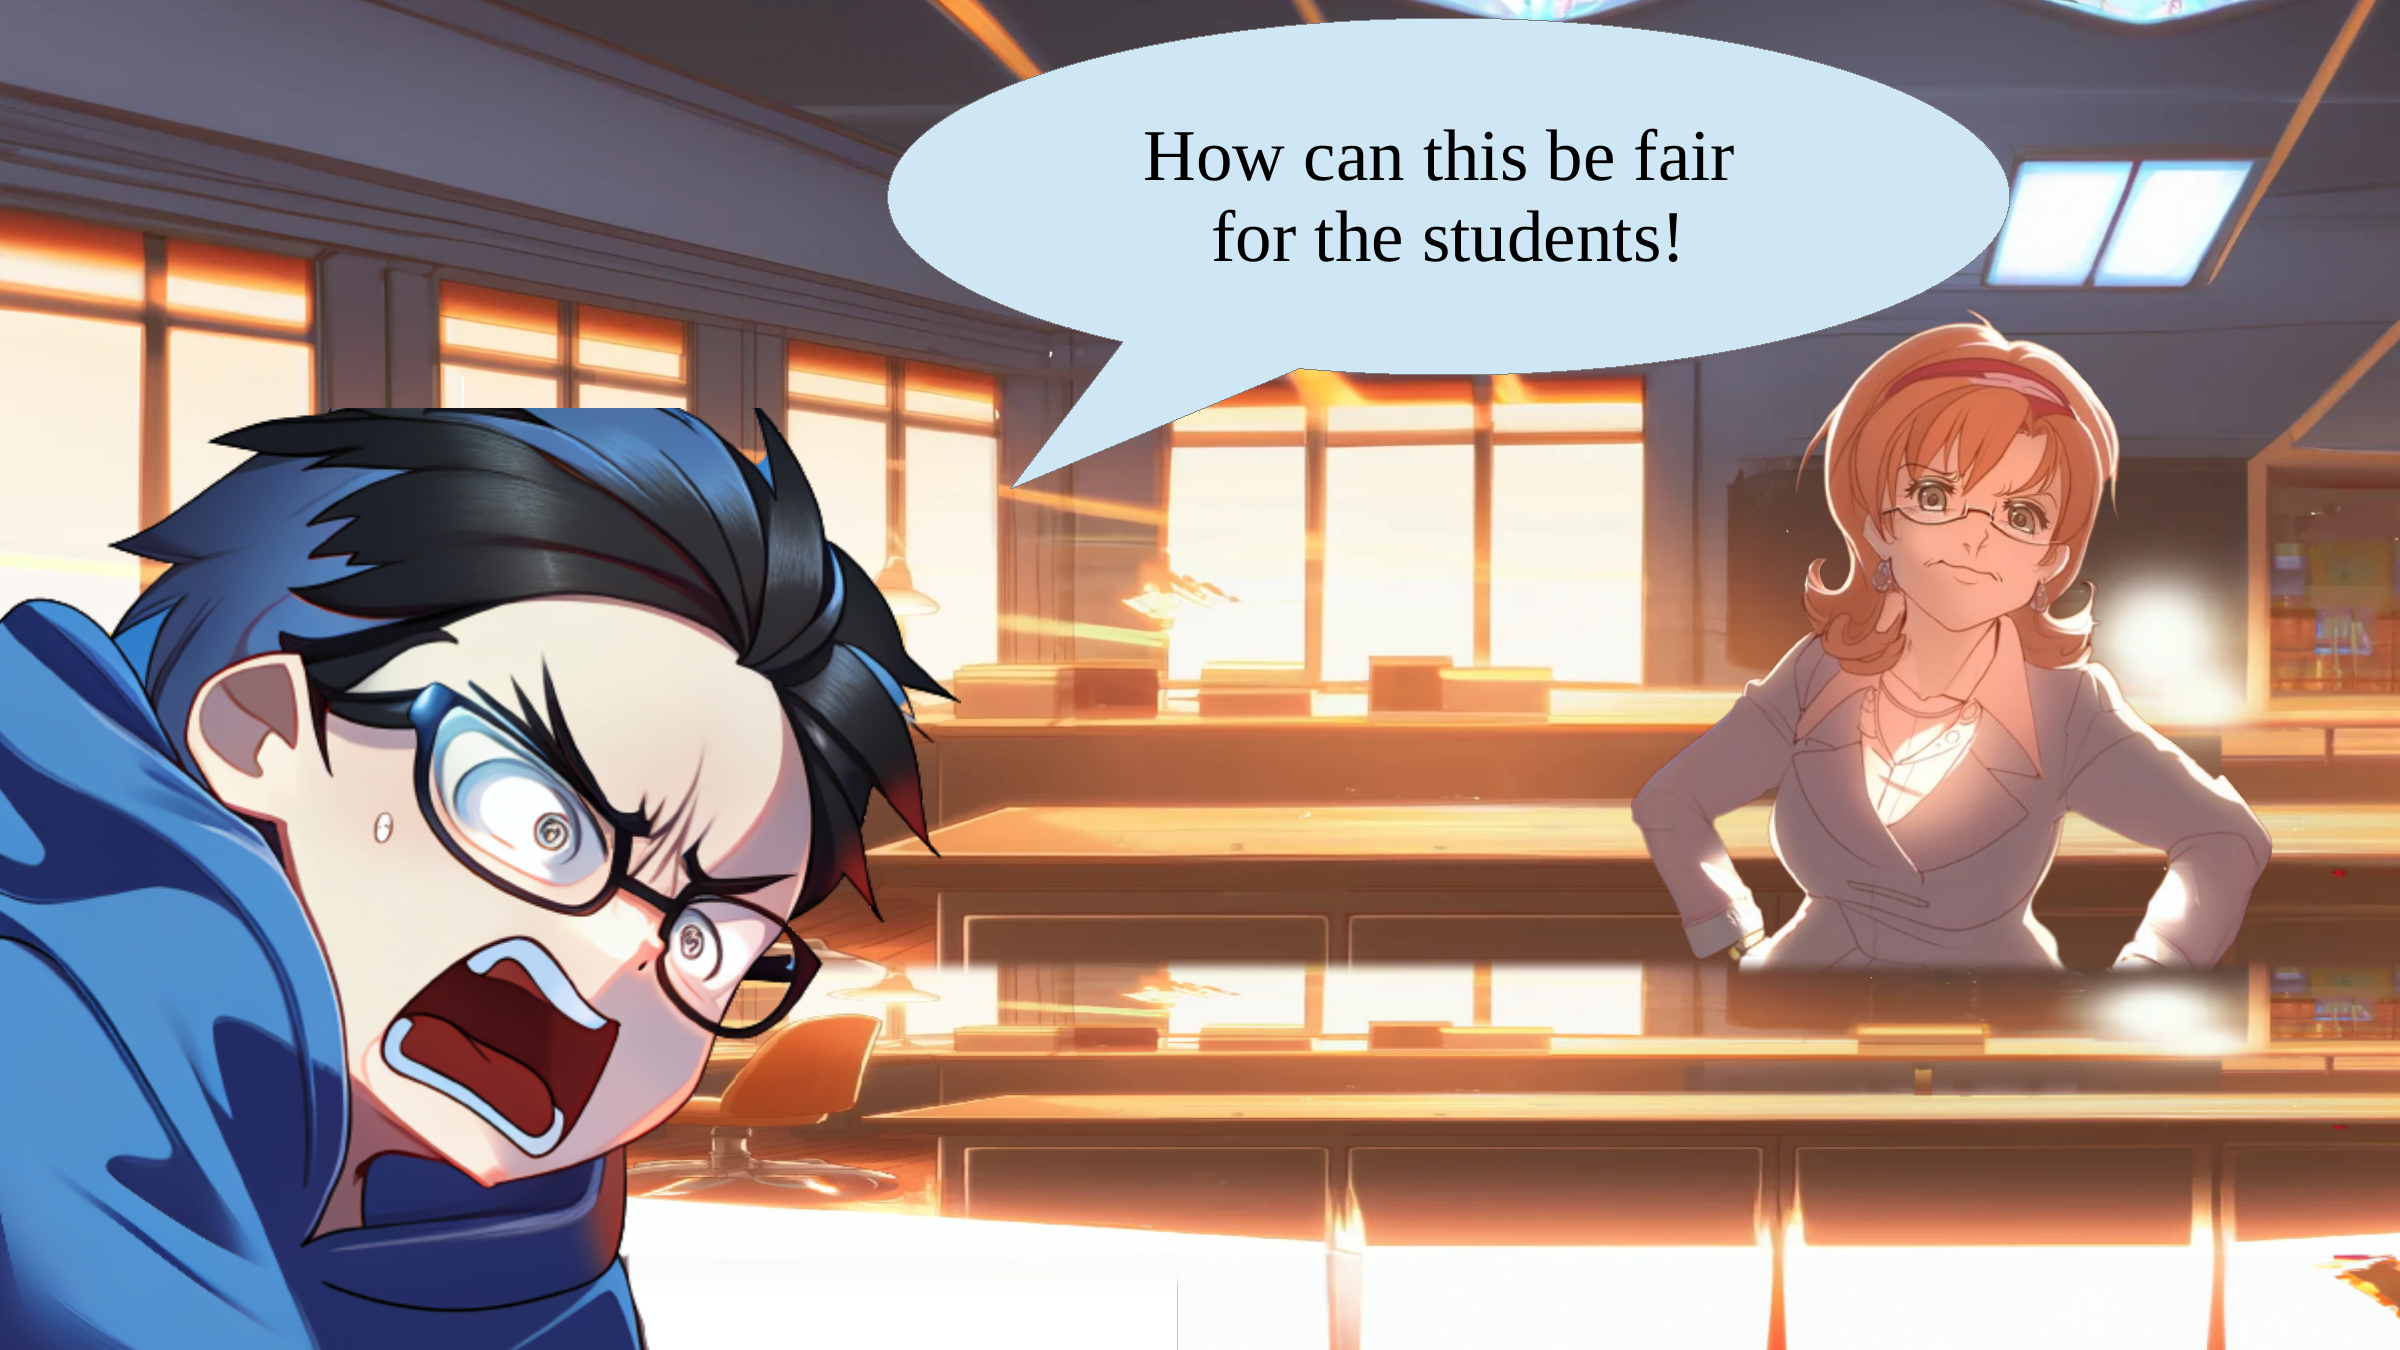

How can this be fair
for the students!